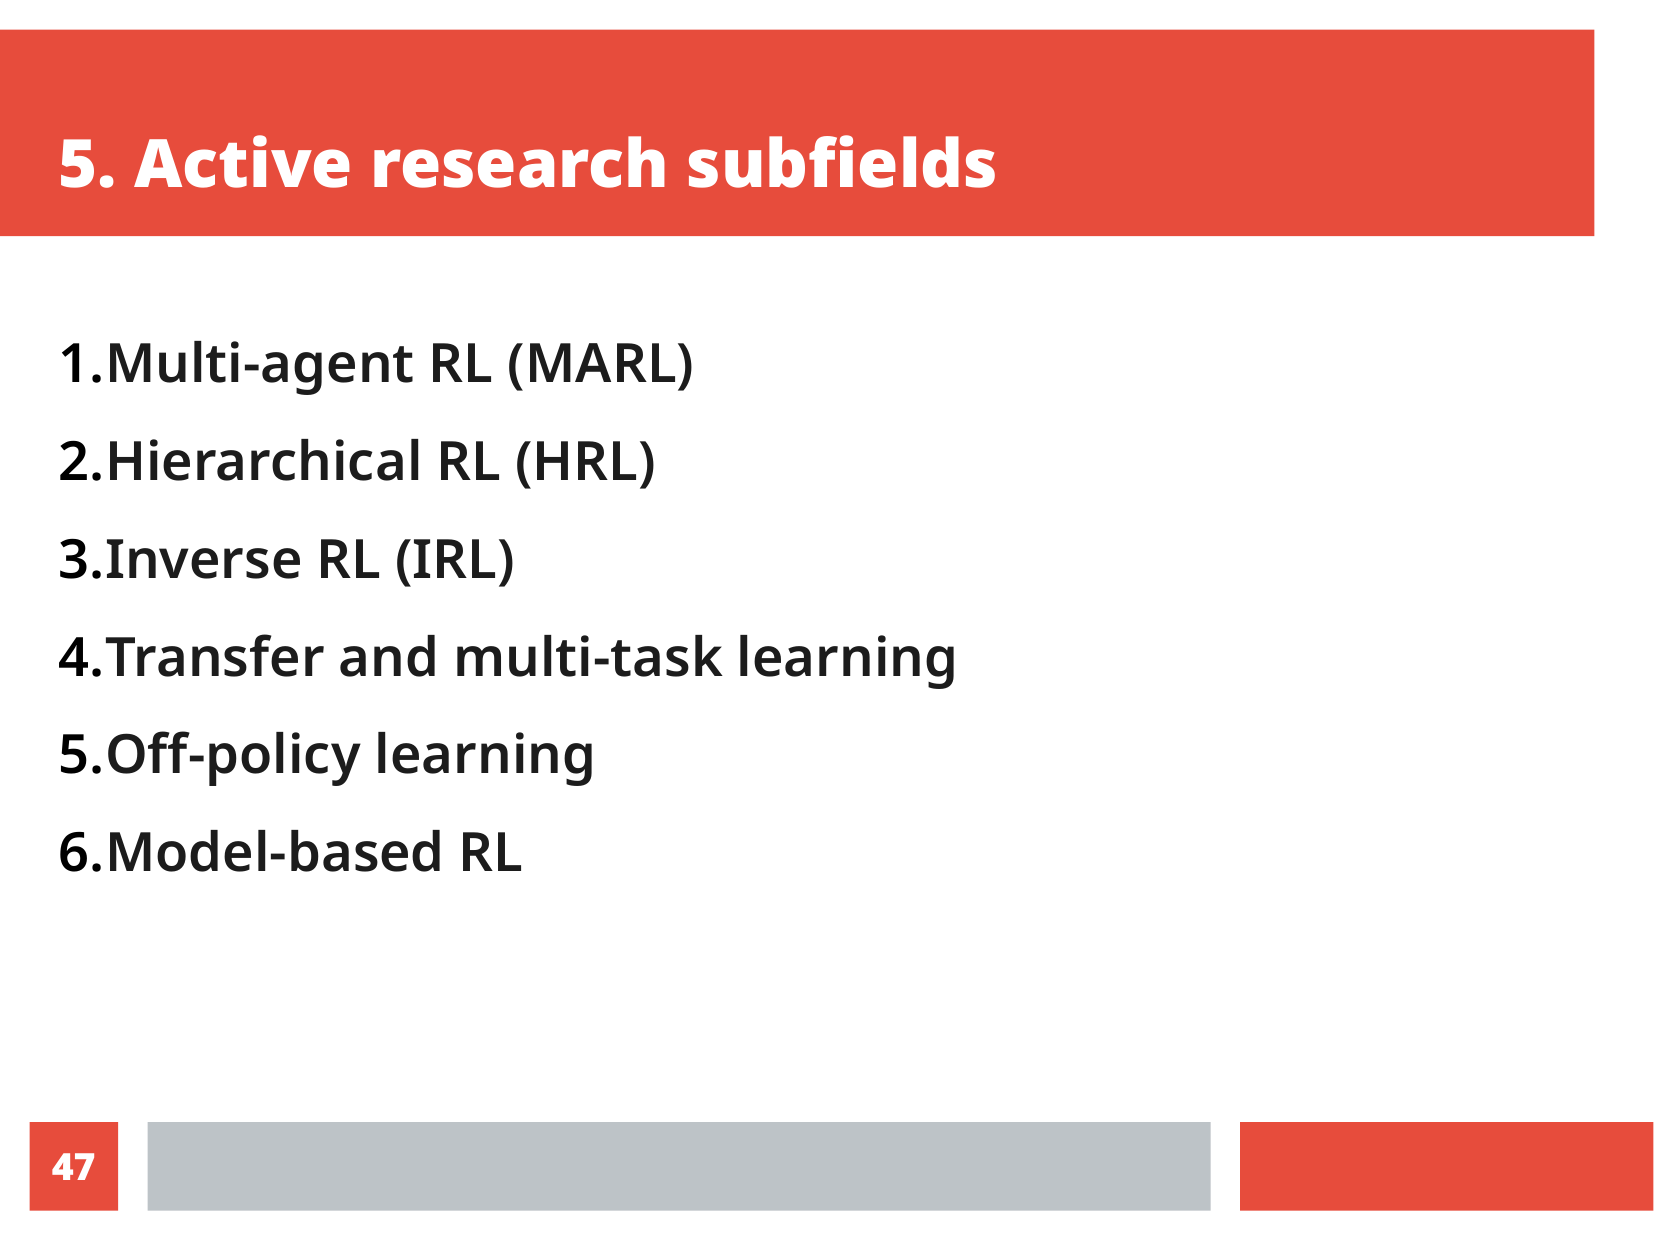

# 5. Active research subfields
Multi-agent RL (MARL)
Hierarchical RL (HRL)
Inverse RL (IRL)
Transfer and multi-task learning
Off-policy learning
Model-based RL
47